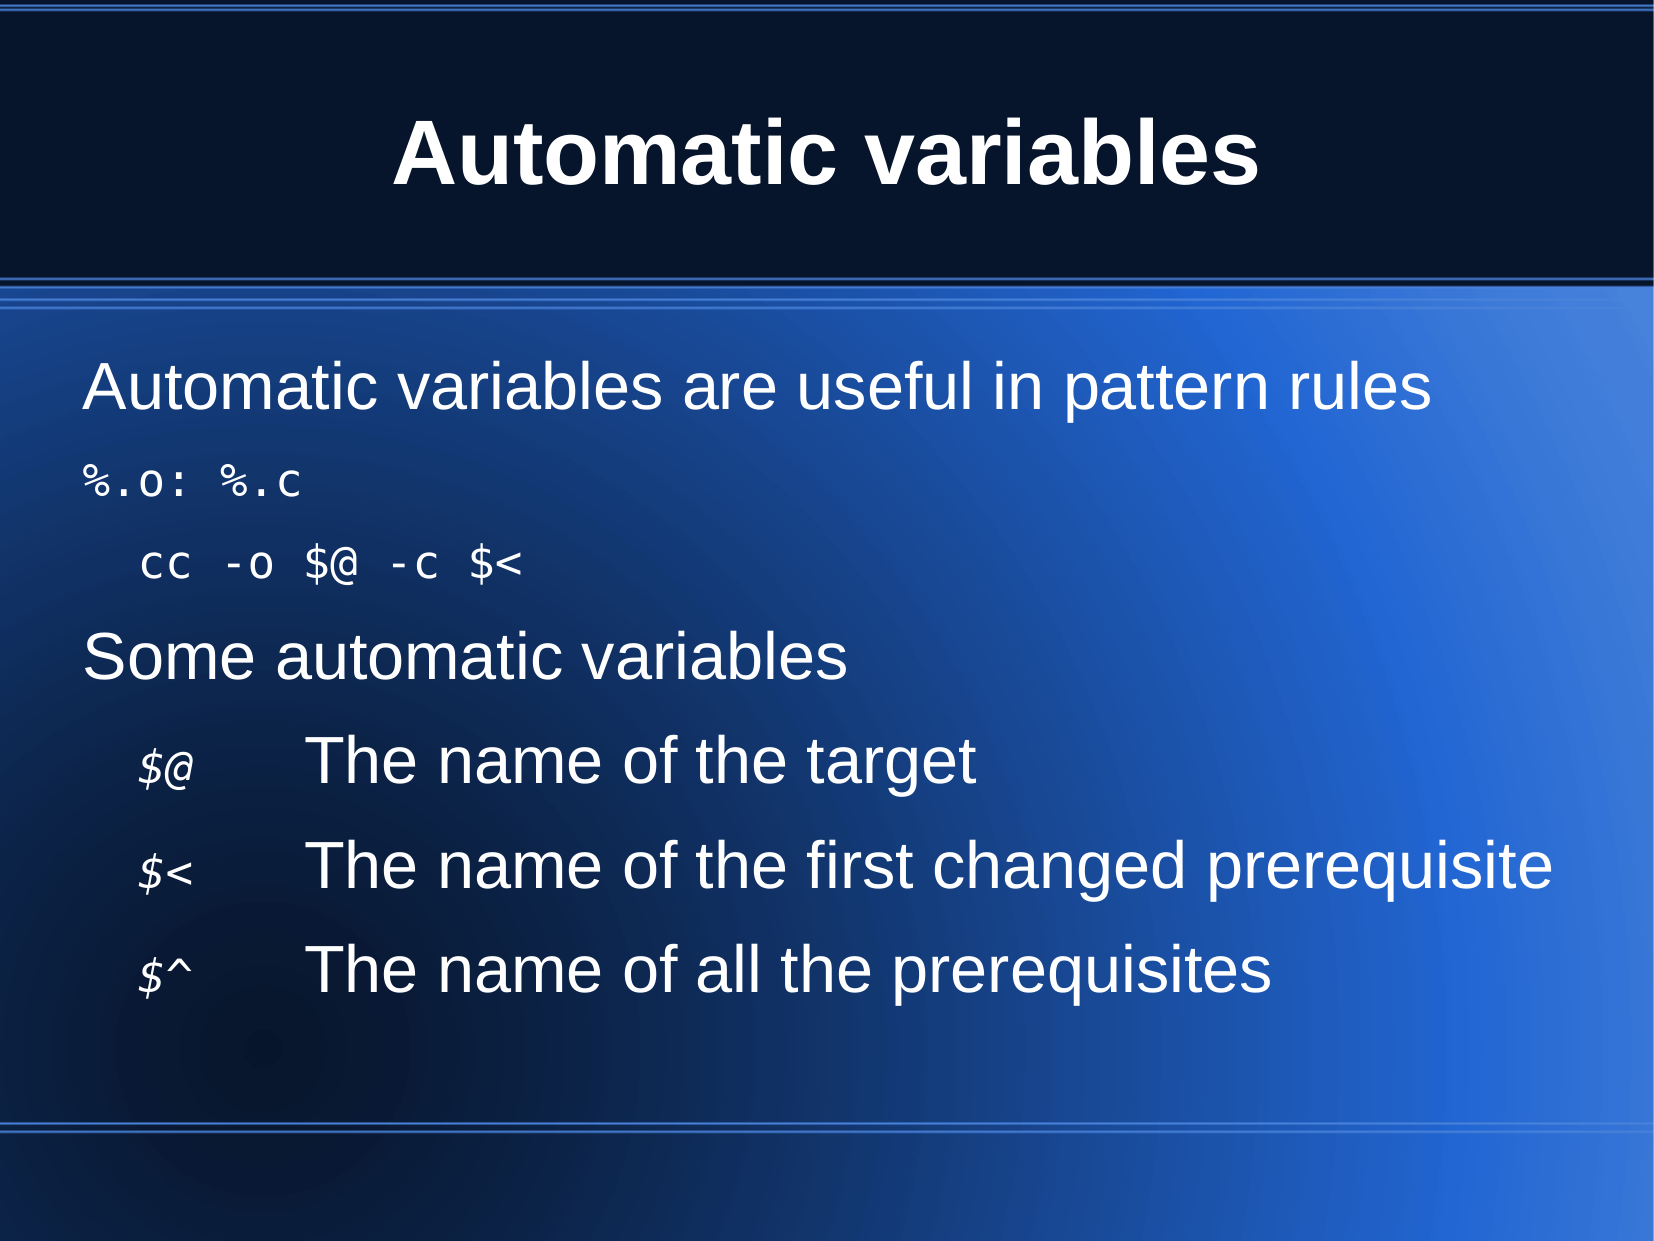

# Automatic variables
Automatic variables are useful in pattern rules
%.o: %.c
 cc -o $@ -c $<
Some automatic variables
 $@		The name of the target
 $<		The name of the first changed prerequisite
 $^		The name of all the prerequisites